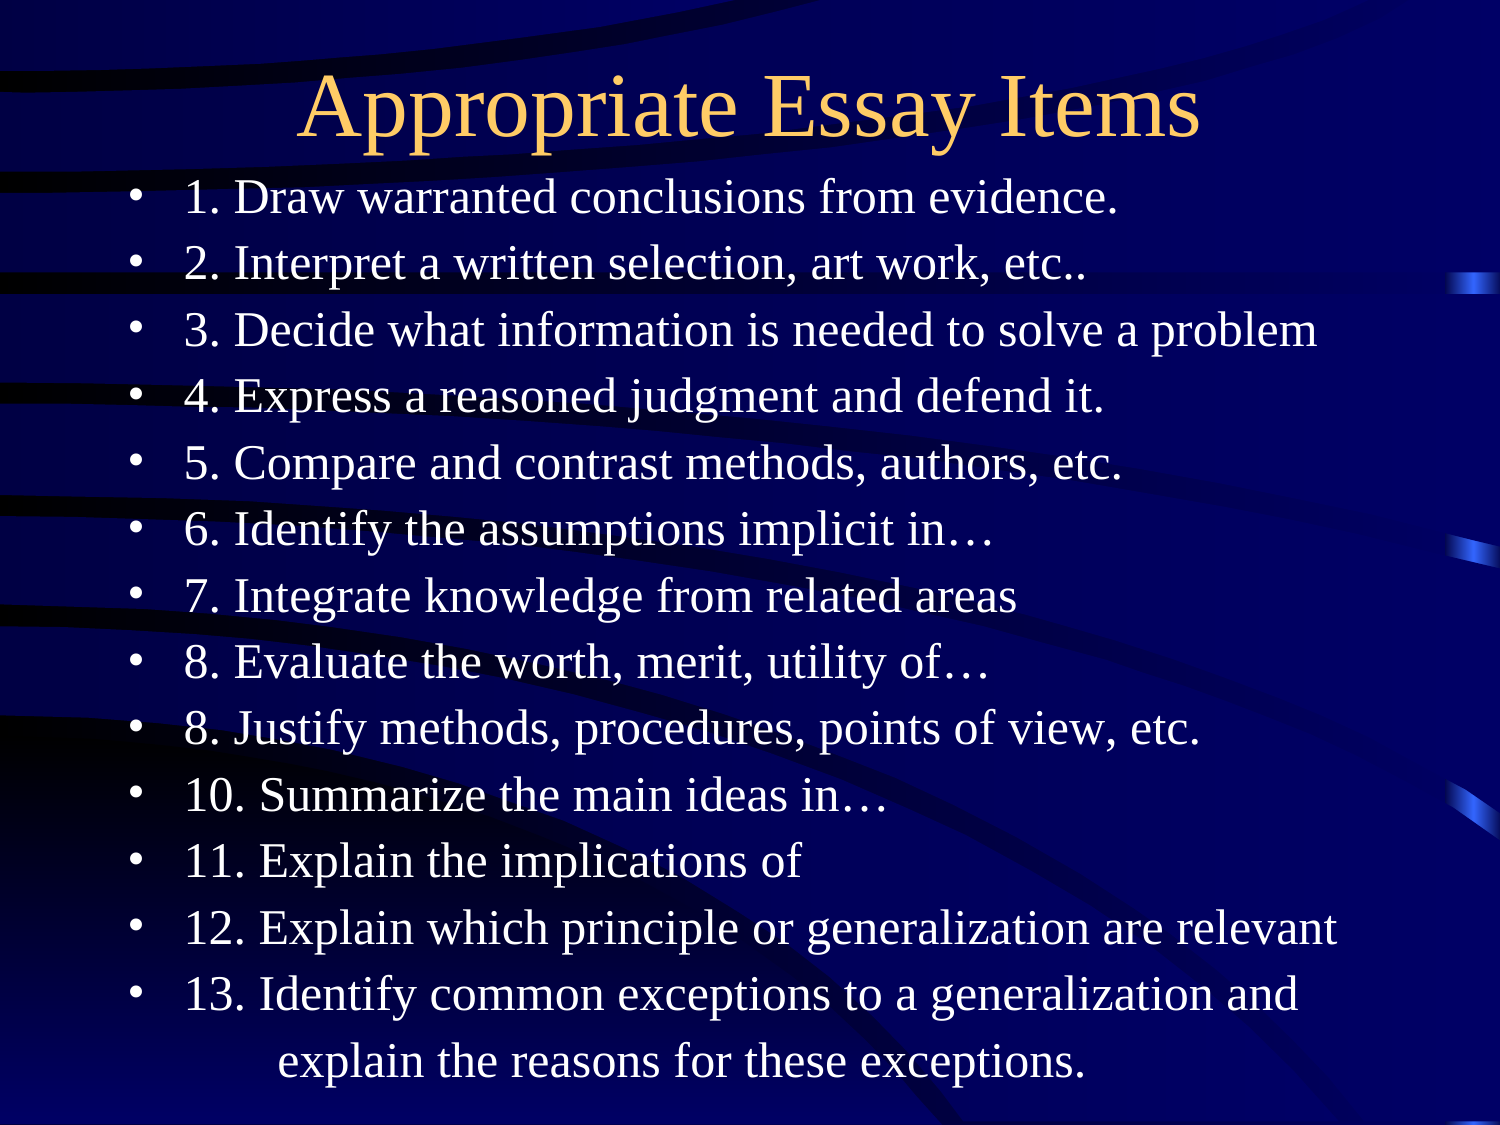

# Appropriate Essay Items
1. Draw warranted conclusions from evidence.
2. Interpret a written selection, art work, etc..
3. Decide what information is needed to solve a problem
4. Express a reasoned judgment and defend it.
5. Compare and contrast methods, authors, etc.
6. Identify the assumptions implicit in…
7. Integrate knowledge from related areas
8. Evaluate the worth, merit, utility of…
8. Justify methods, procedures, points of view, etc.
10. Summarize the main ideas in…
11. Explain the implications of
12. Explain which principle or generalization are relevant
13. Identify common exceptions to a generalization and
		explain the reasons for these exceptions.